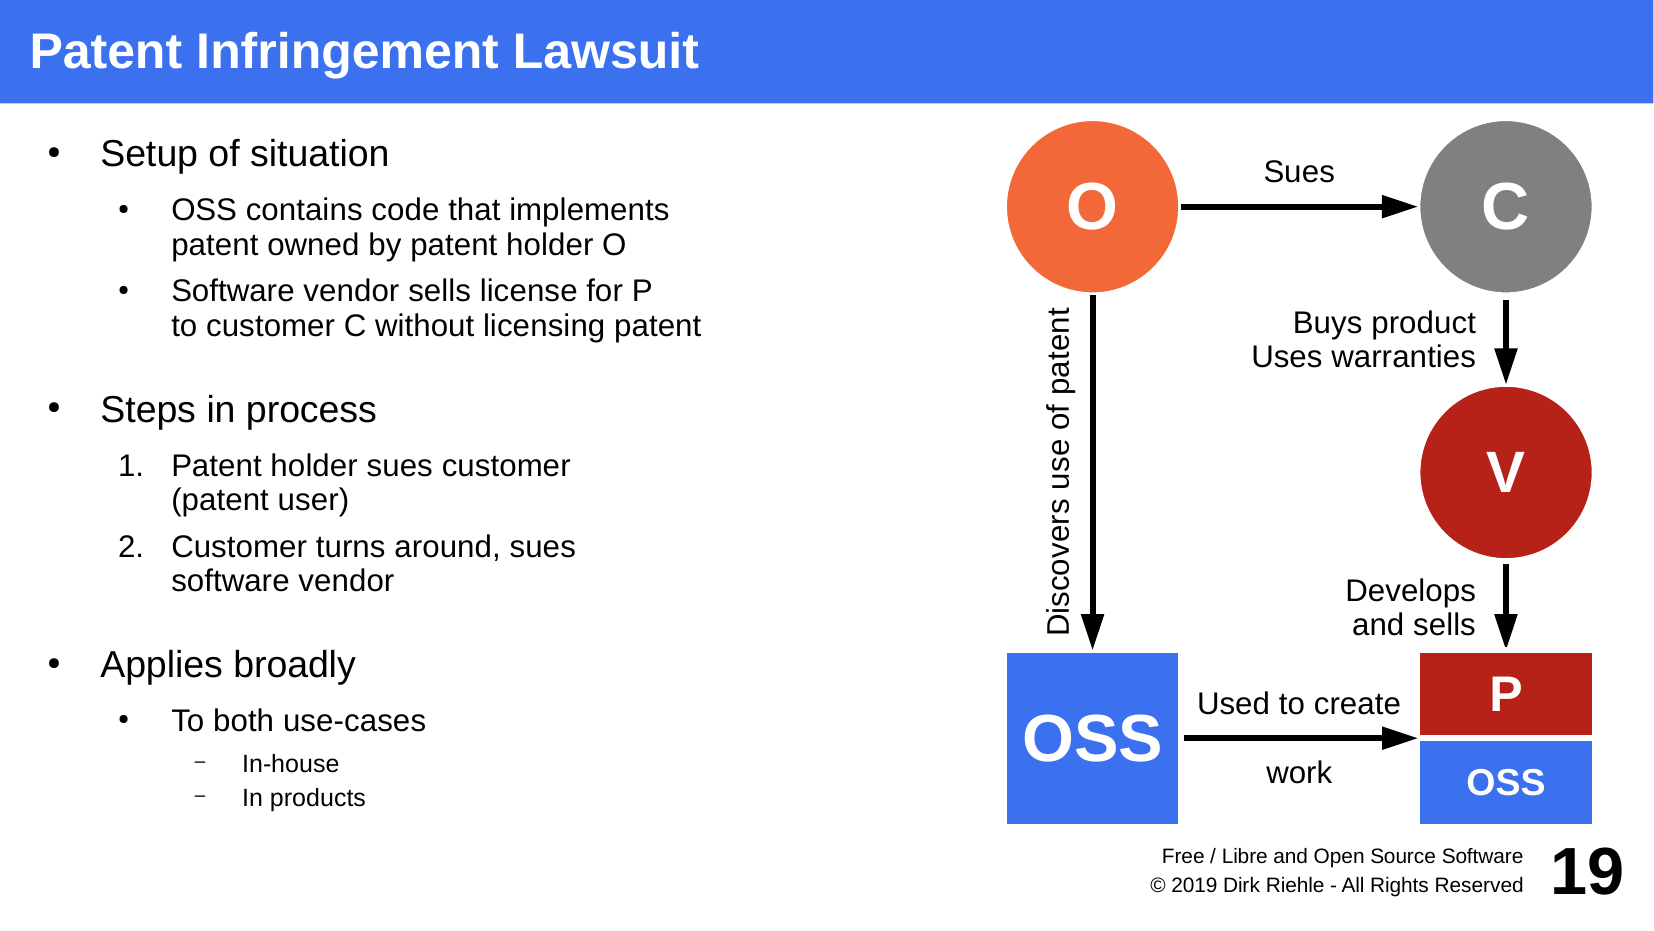

# Patent Infringement Lawsuit
O
C
Sues
Buys product
Uses warranties
Discovers use of patent
V
Develops
and sells
OSS
P
OSS
Used to create
work
Setup of situation
OSS contains code that implements
patent owned by patent holder O
Software vendor sells license for P
to customer C without licensing patent
Steps in process
Patent holder sues customer
(patent user)
Customer turns around, sues
software vendor
Applies broadly
To both use-cases
In-house
In products
Free / Libre and Open Source Software
19
© 2019 Dirk Riehle - All Rights Reserved